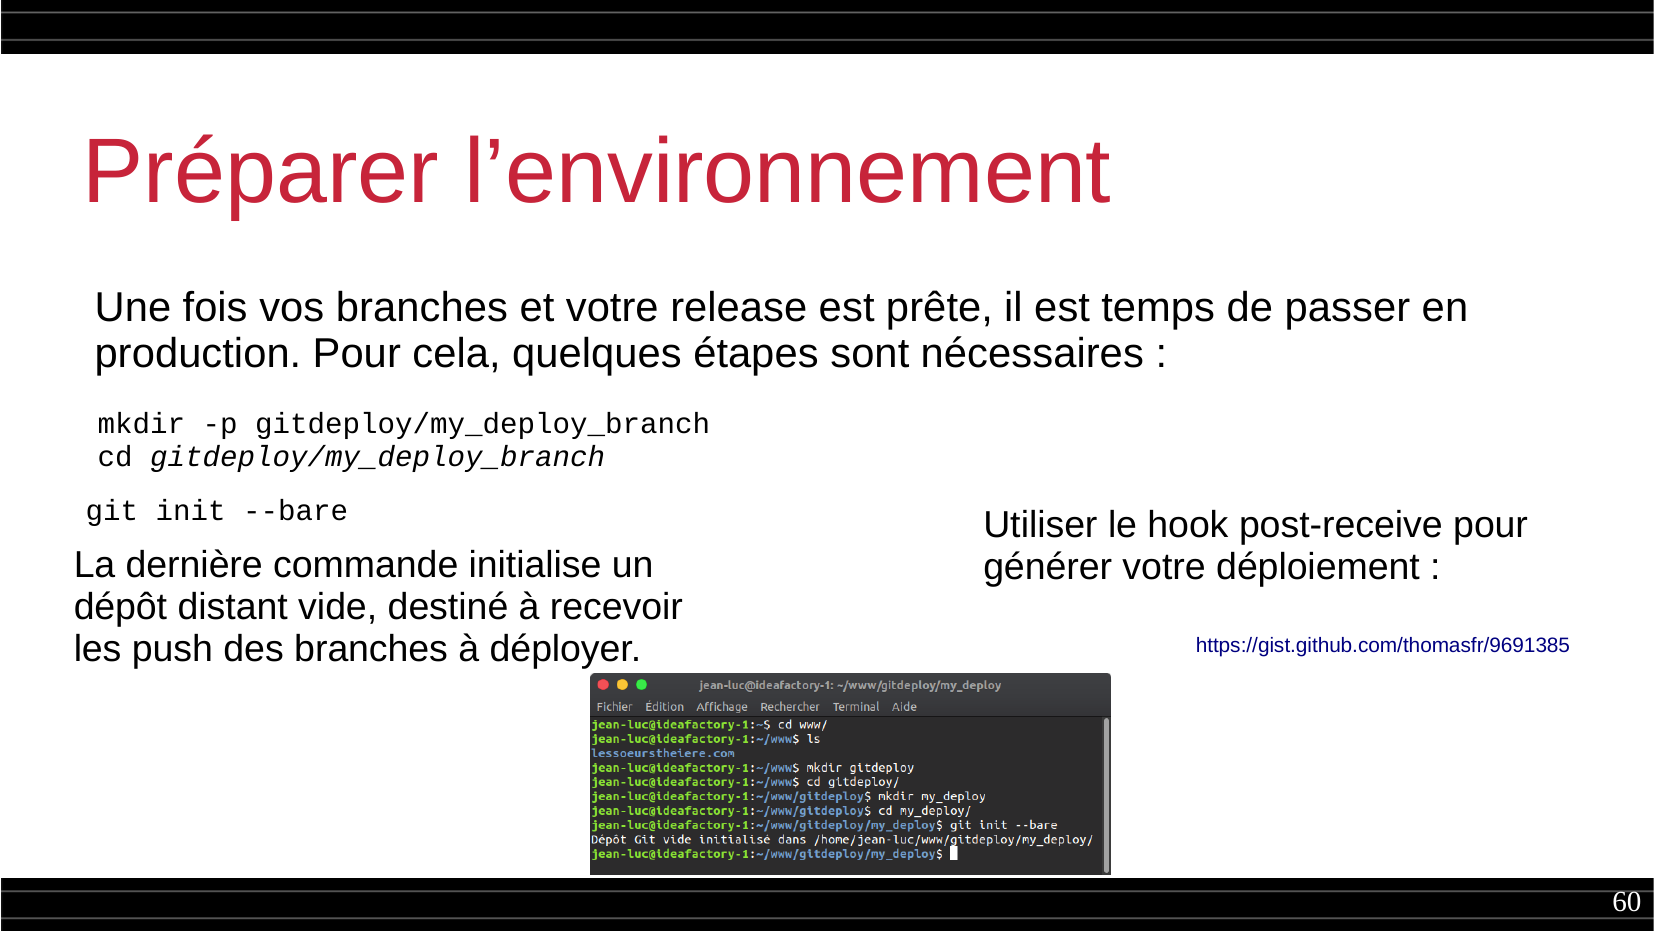

# Préparer l’environnement
Une fois vos branches et votre release est prête, il est temps de passer en production. Pour cela, quelques étapes sont nécessaires :
mkdir -p gitdeploy/my_deploy_branch
cd gitdeploy/my_deploy_branch
git init --bare
Utiliser le hook post-receive pour générer votre déploiement :
La dernière commande initialise un dépôt distant vide, destiné à recevoir les push des branches à déployer.
https://gist.github.com/thomasfr/9691385